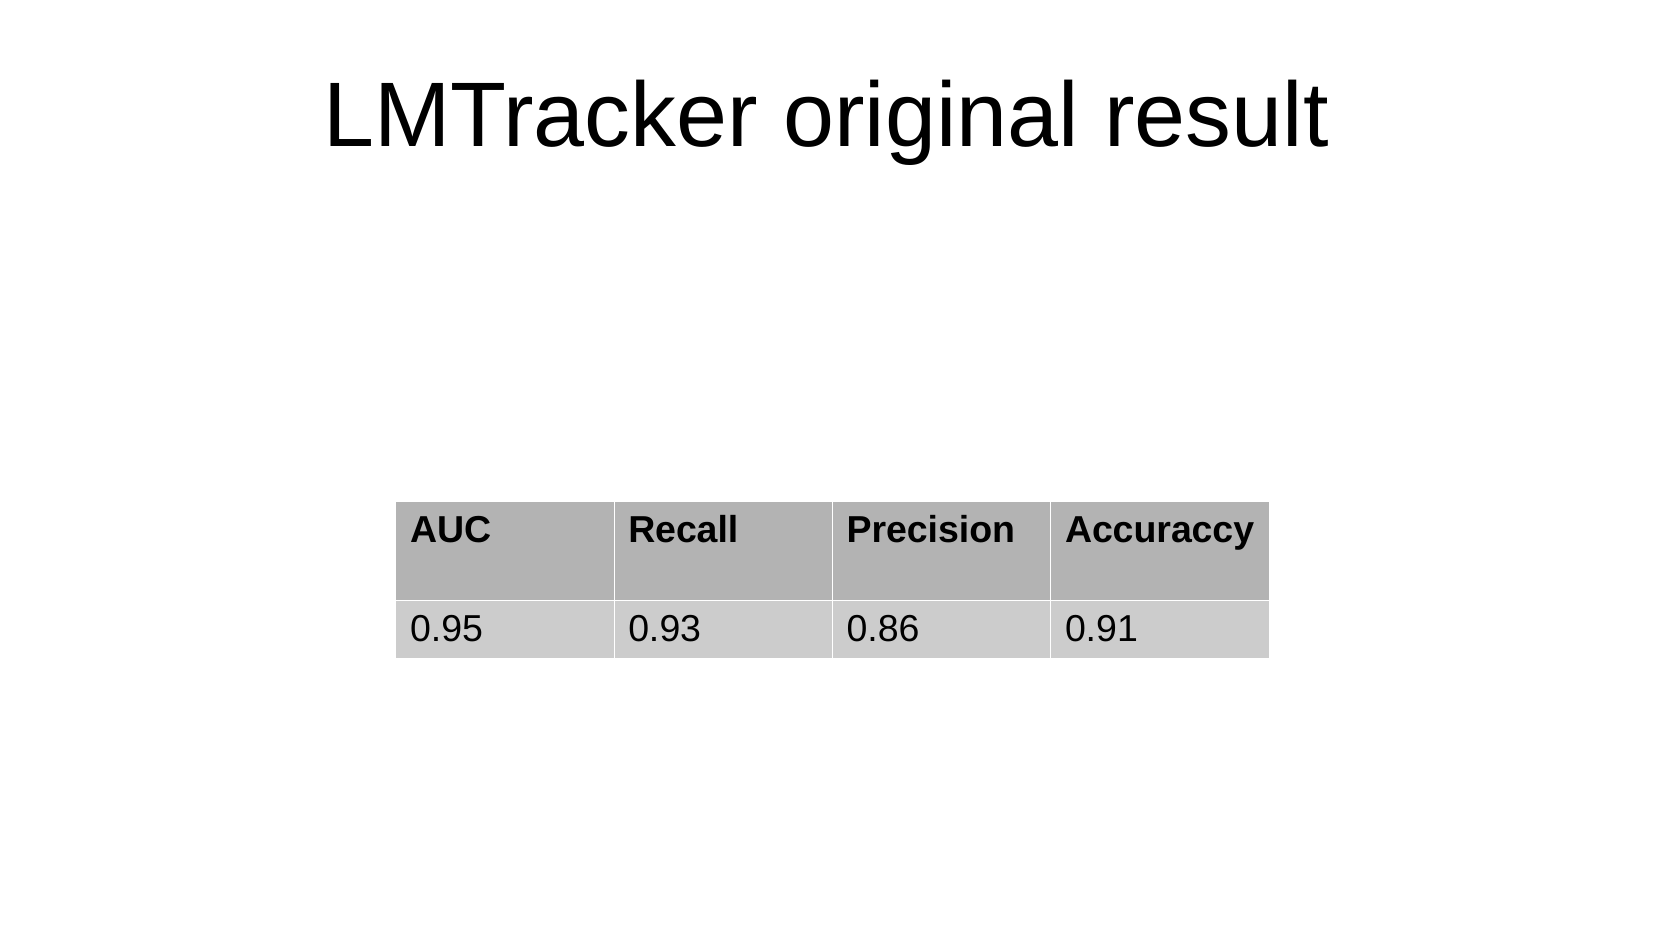

# LMTracker original result
| AUC | Recall | Precision | Accuraccy |
| --- | --- | --- | --- |
| 0.95 | 0.93 | 0.86 | 0.91 |